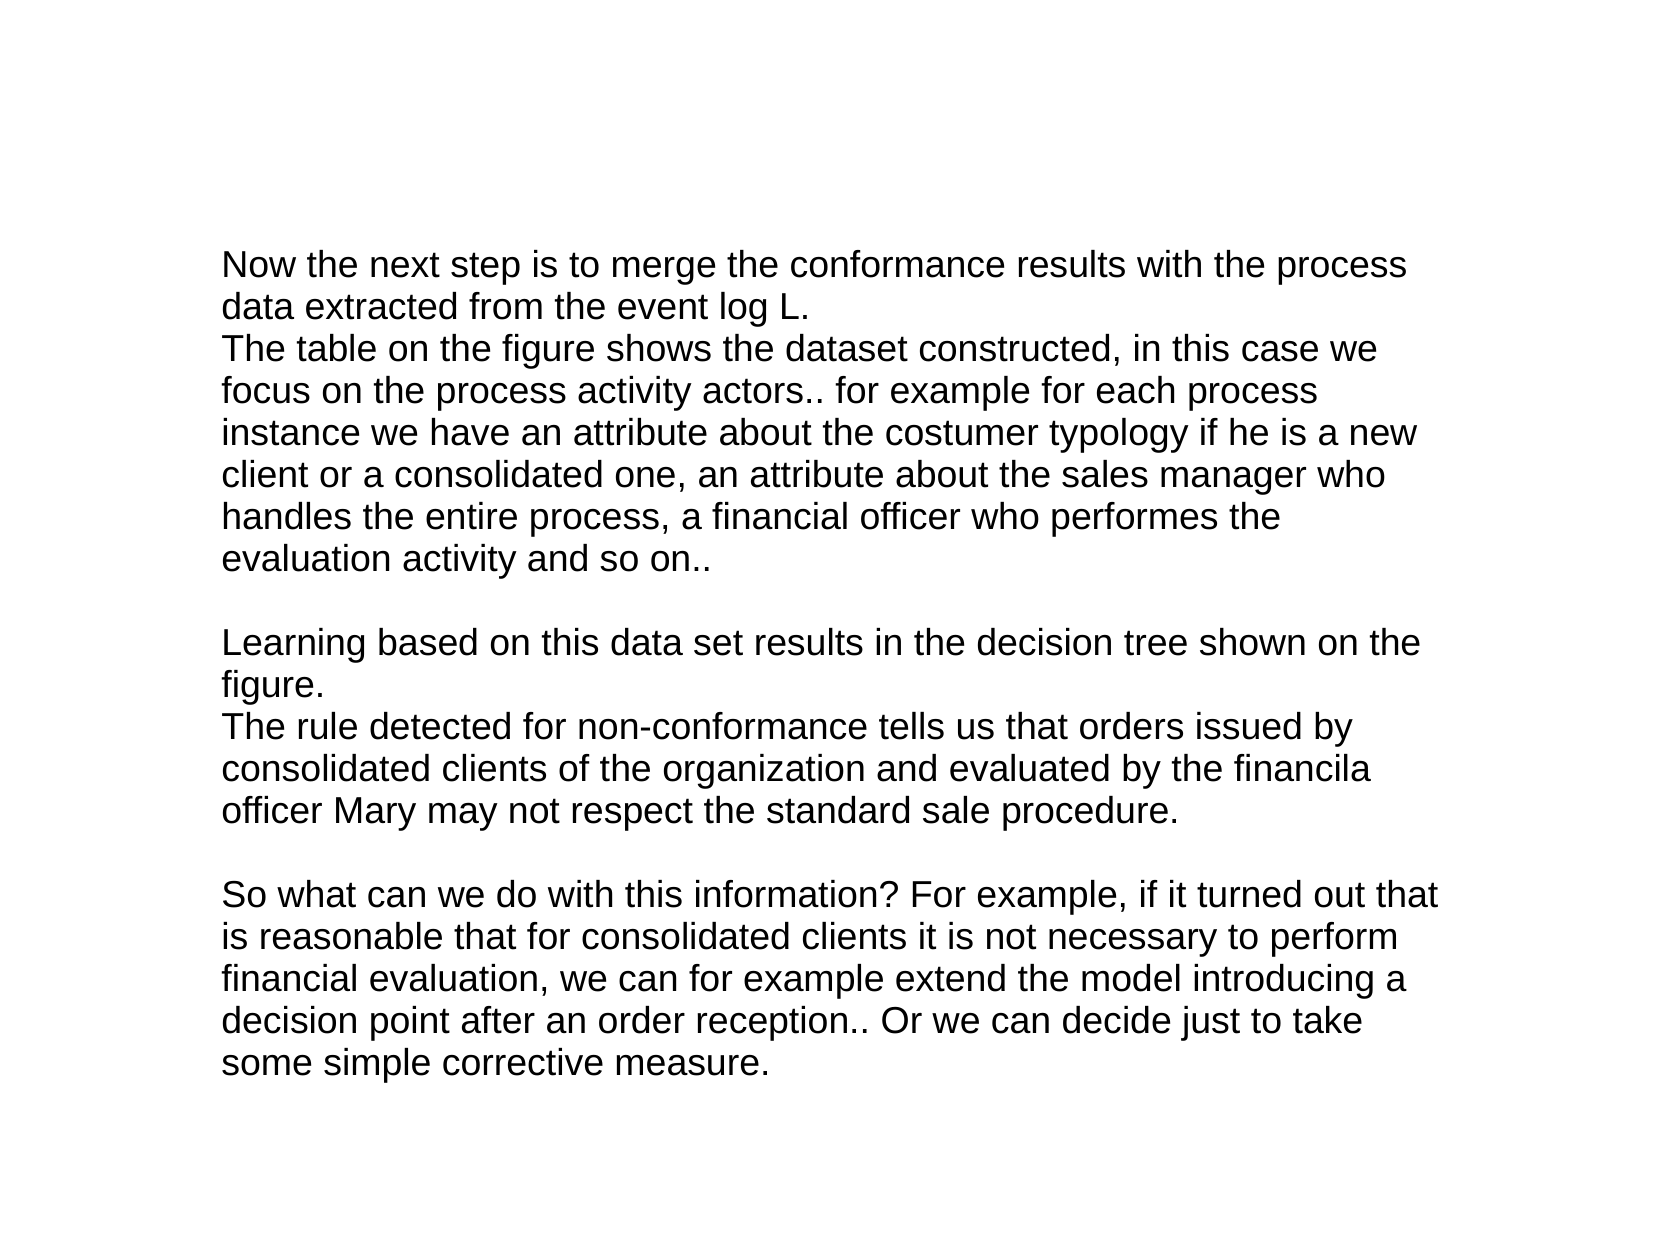

Now the next step is to merge the conformance results with the process data extracted from the event log L.
The table on the figure shows the dataset constructed, in this case we focus on the process activity actors.. for example for each process instance we have an attribute about the costumer typology if he is a new client or a consolidated one, an attribute about the sales manager who handles the entire process, a financial officer who performes the evaluation activity and so on..
Learning based on this data set results in the decision tree shown on the figure.
The rule detected for non-conformance tells us that orders issued by consolidated clients of the organization and evaluated by the financila officer Mary may not respect the standard sale procedure.
So what can we do with this information? For example, if it turned out that is reasonable that for consolidated clients it is not necessary to perform financial evaluation, we can for example extend the model introducing a decision point after an order reception.. Or we can decide just to take some simple corrective measure.